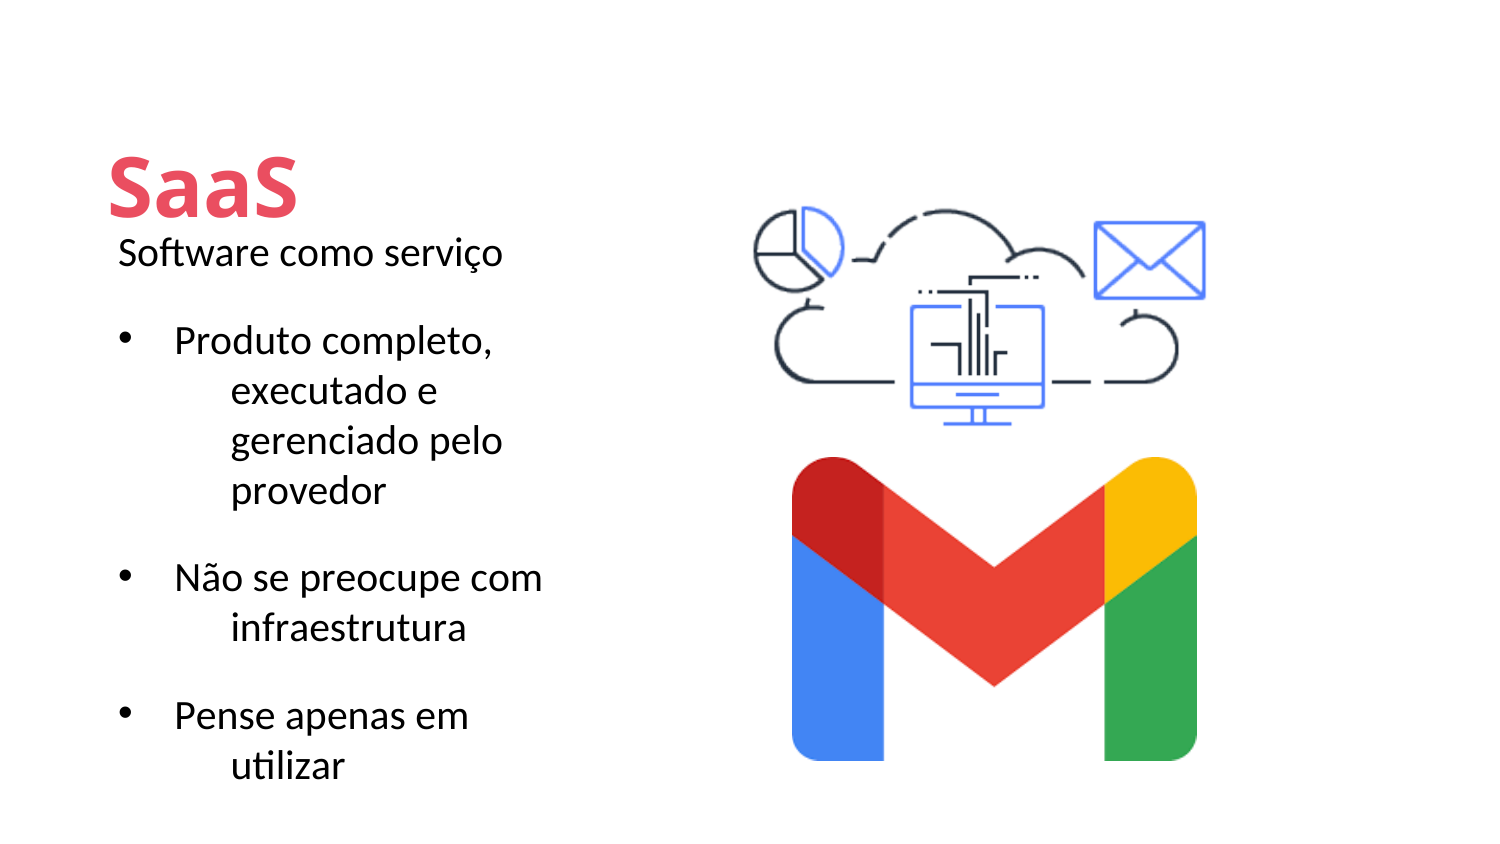

SaaS
Software como serviço
Produto completo, executado e gerenciado pelo provedor
Não se preocupe com infraestrutura
Pense apenas em utilizar